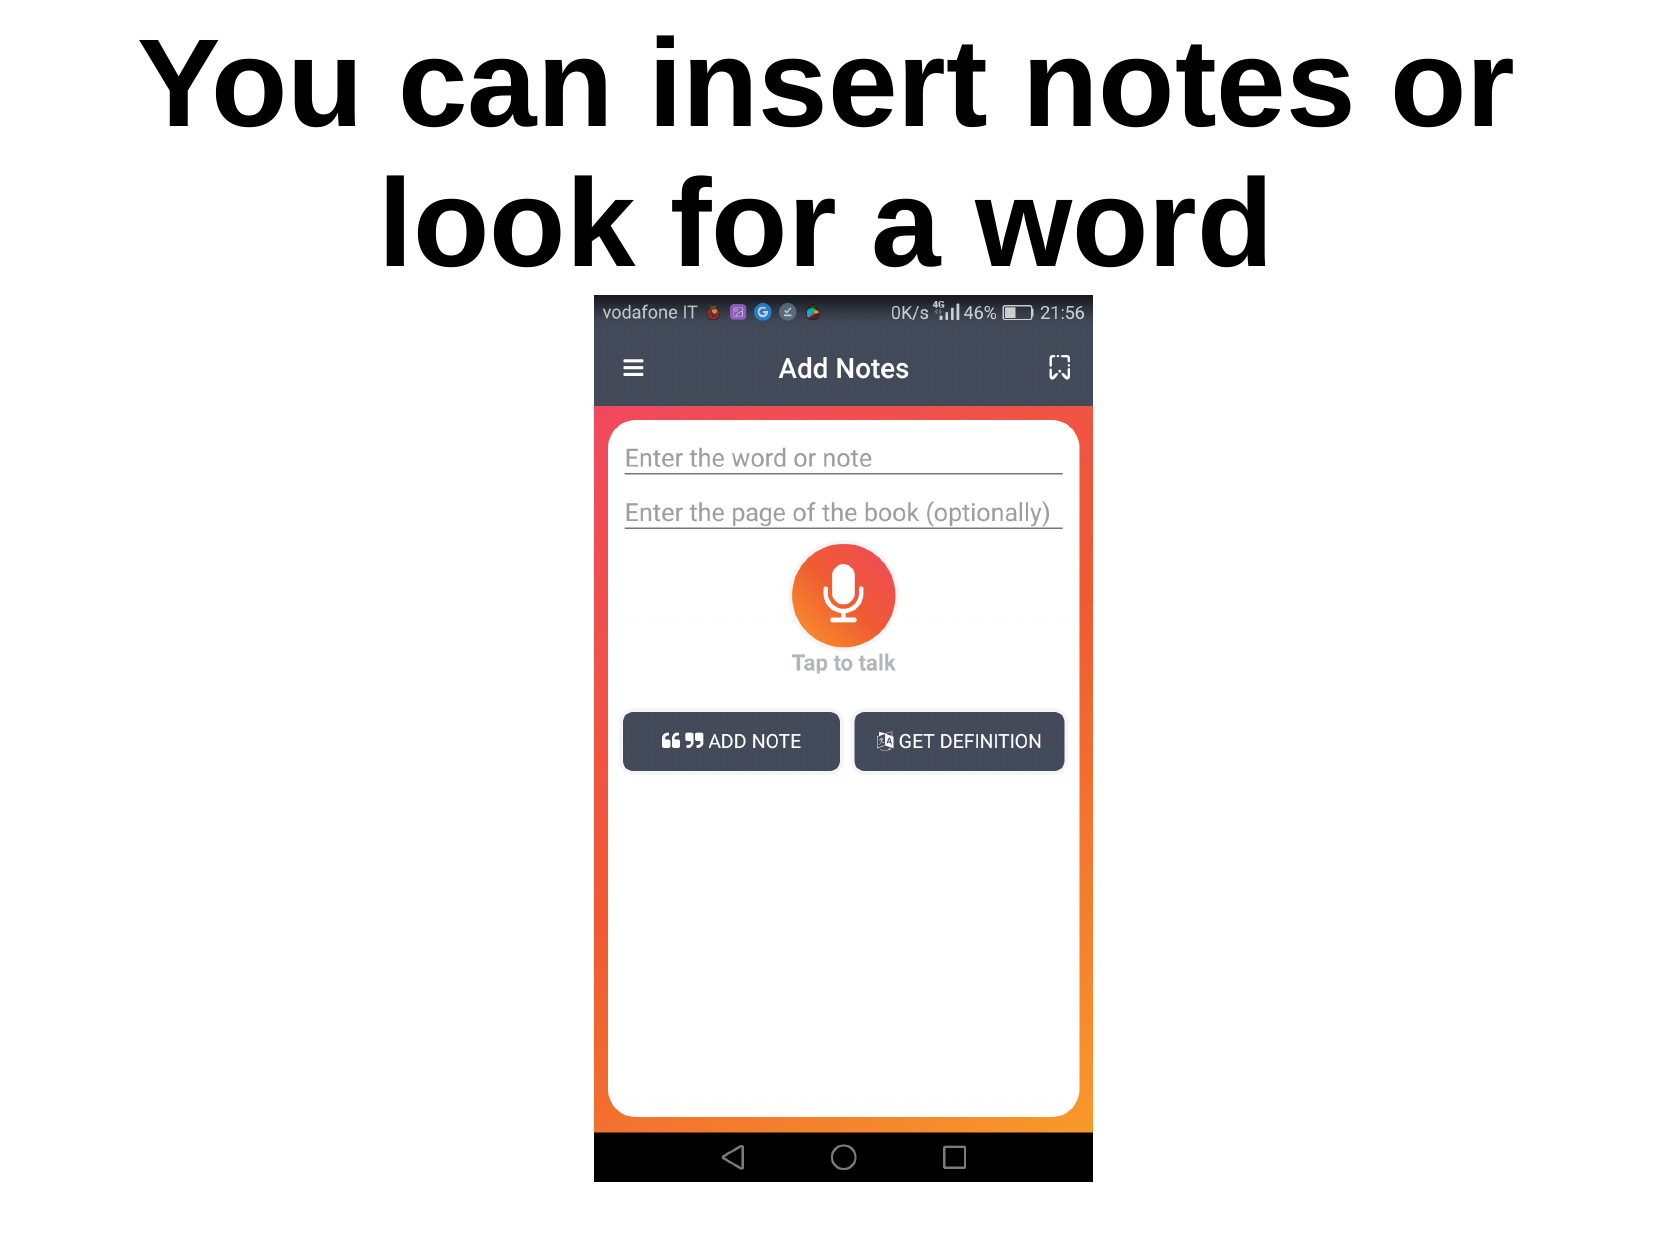

# You can insert notes or look for a word